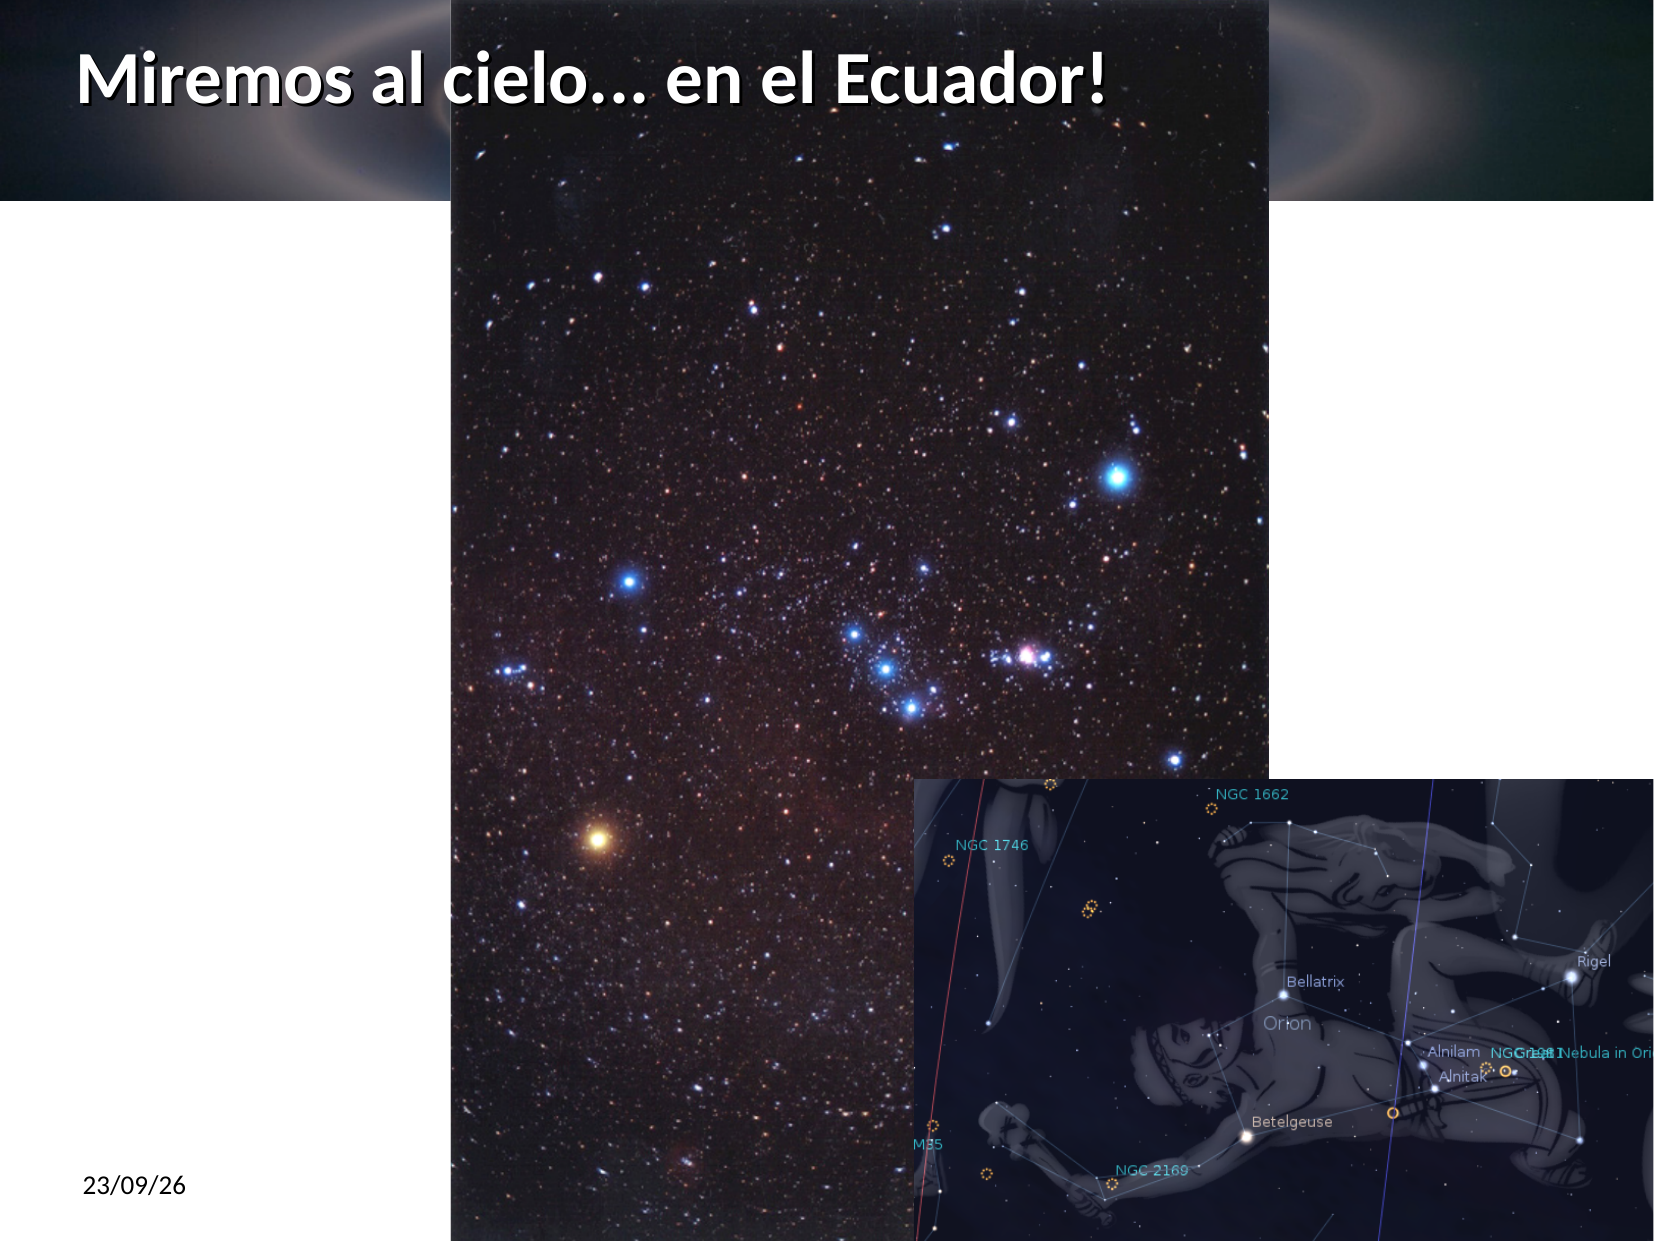

# Miremos al cielo... en el Ecuador!
Astronomía (Asorey)
14